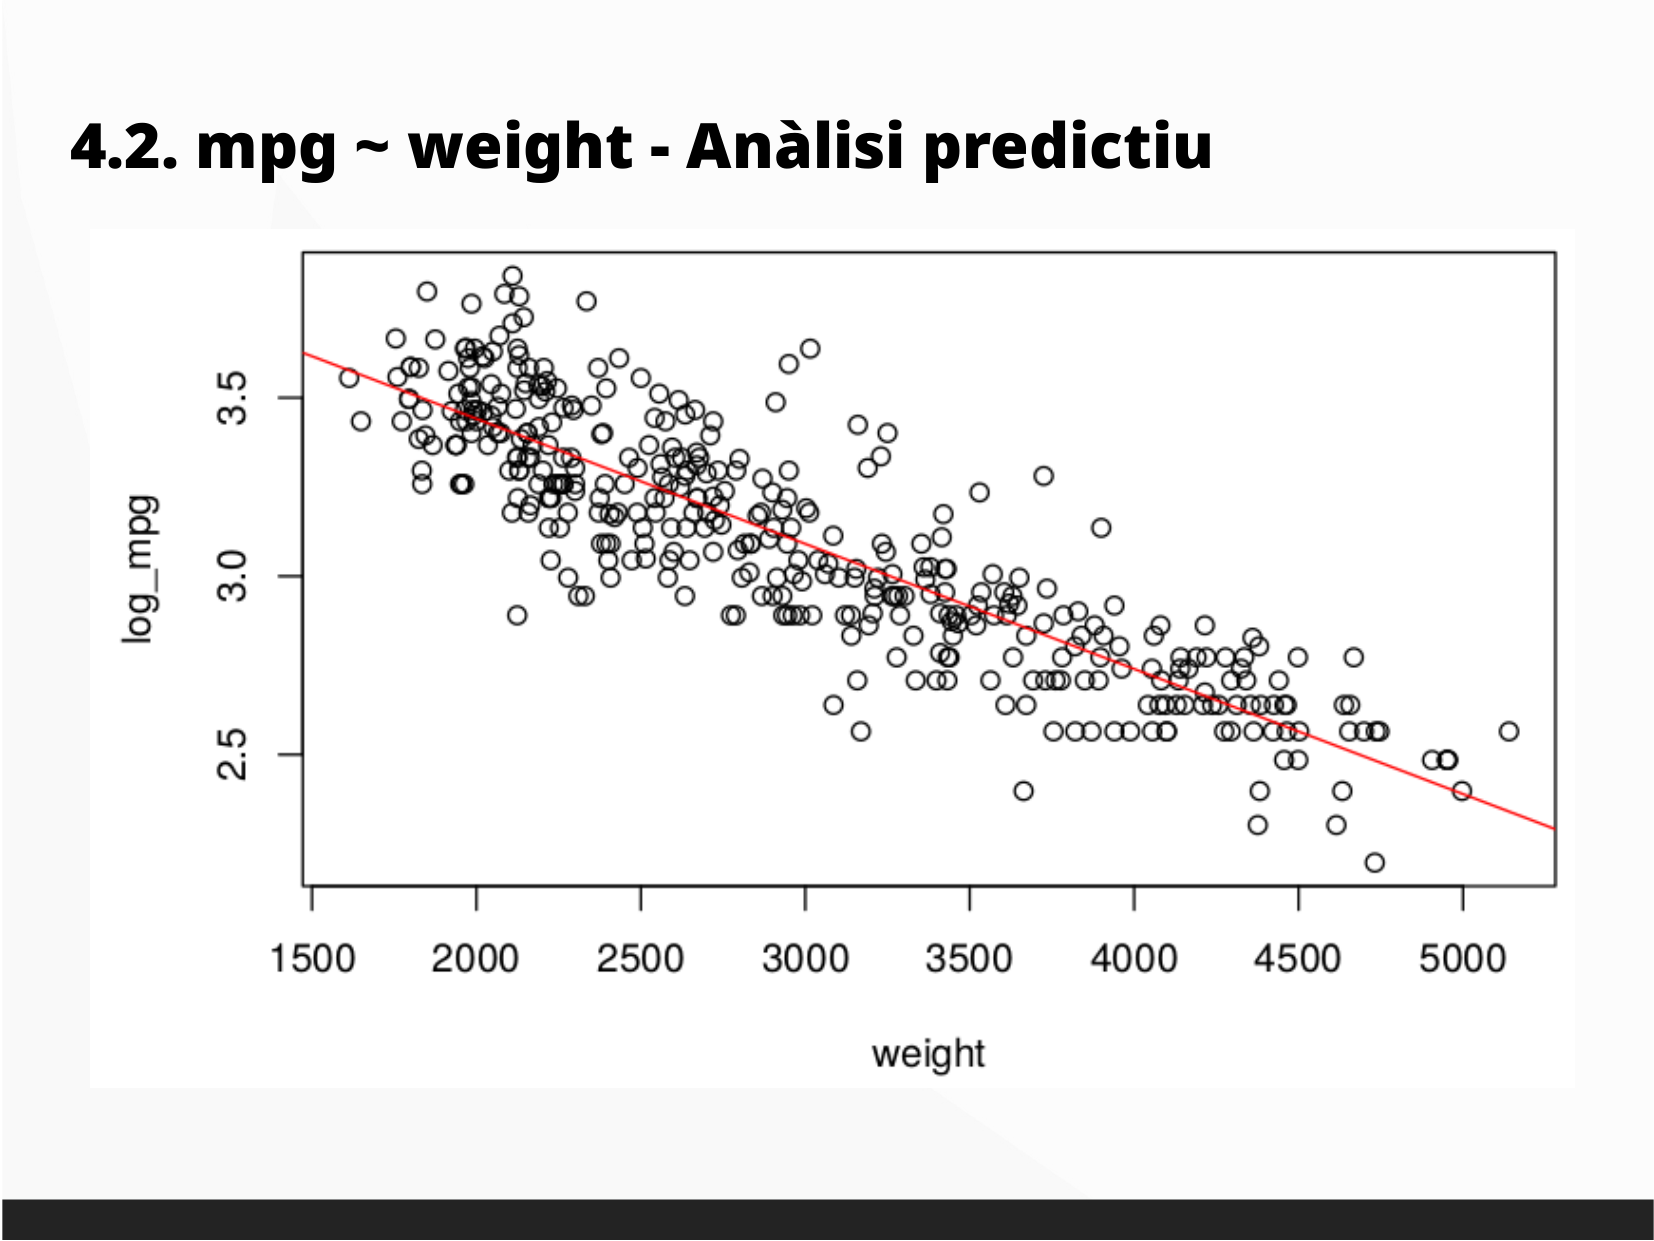

# 4.2. mpg ~ weight - Anàlisi predictiu